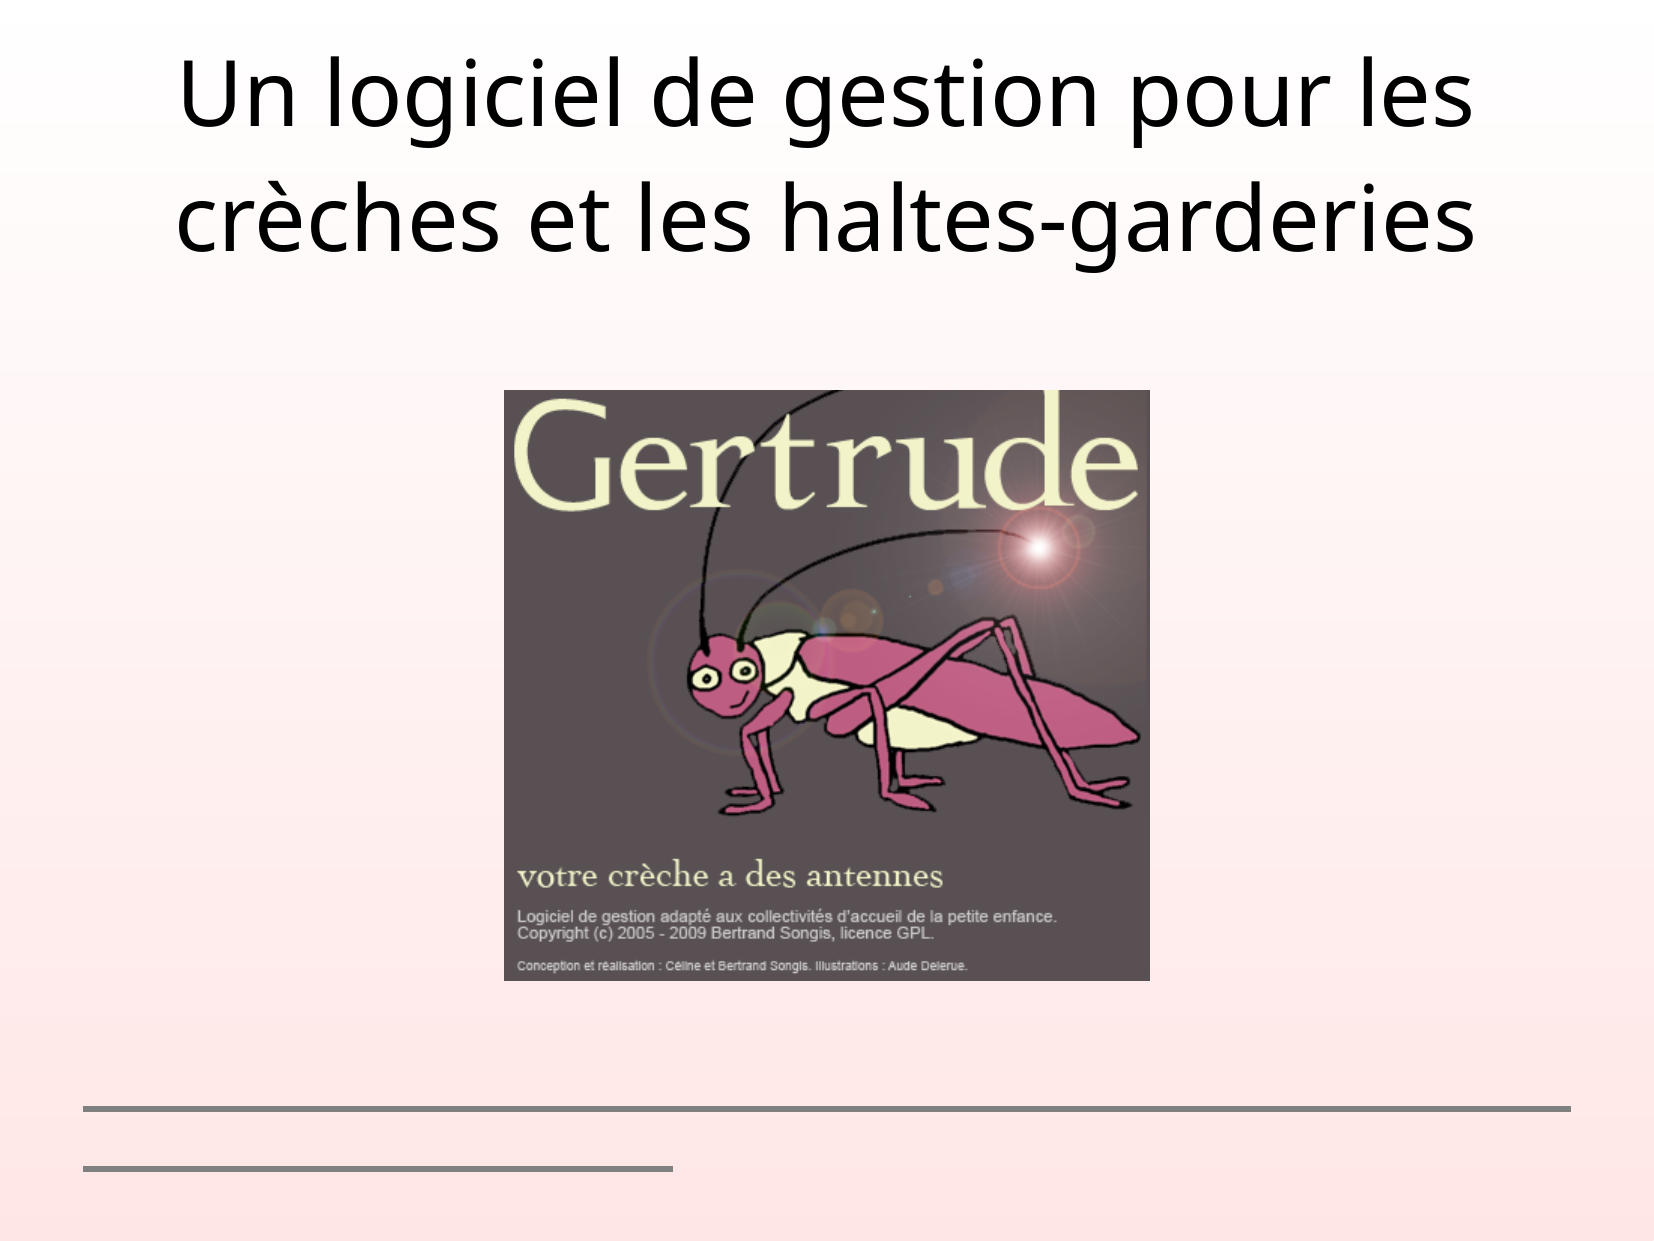

# Un logiciel de gestion pour les crèches et les haltes-garderies